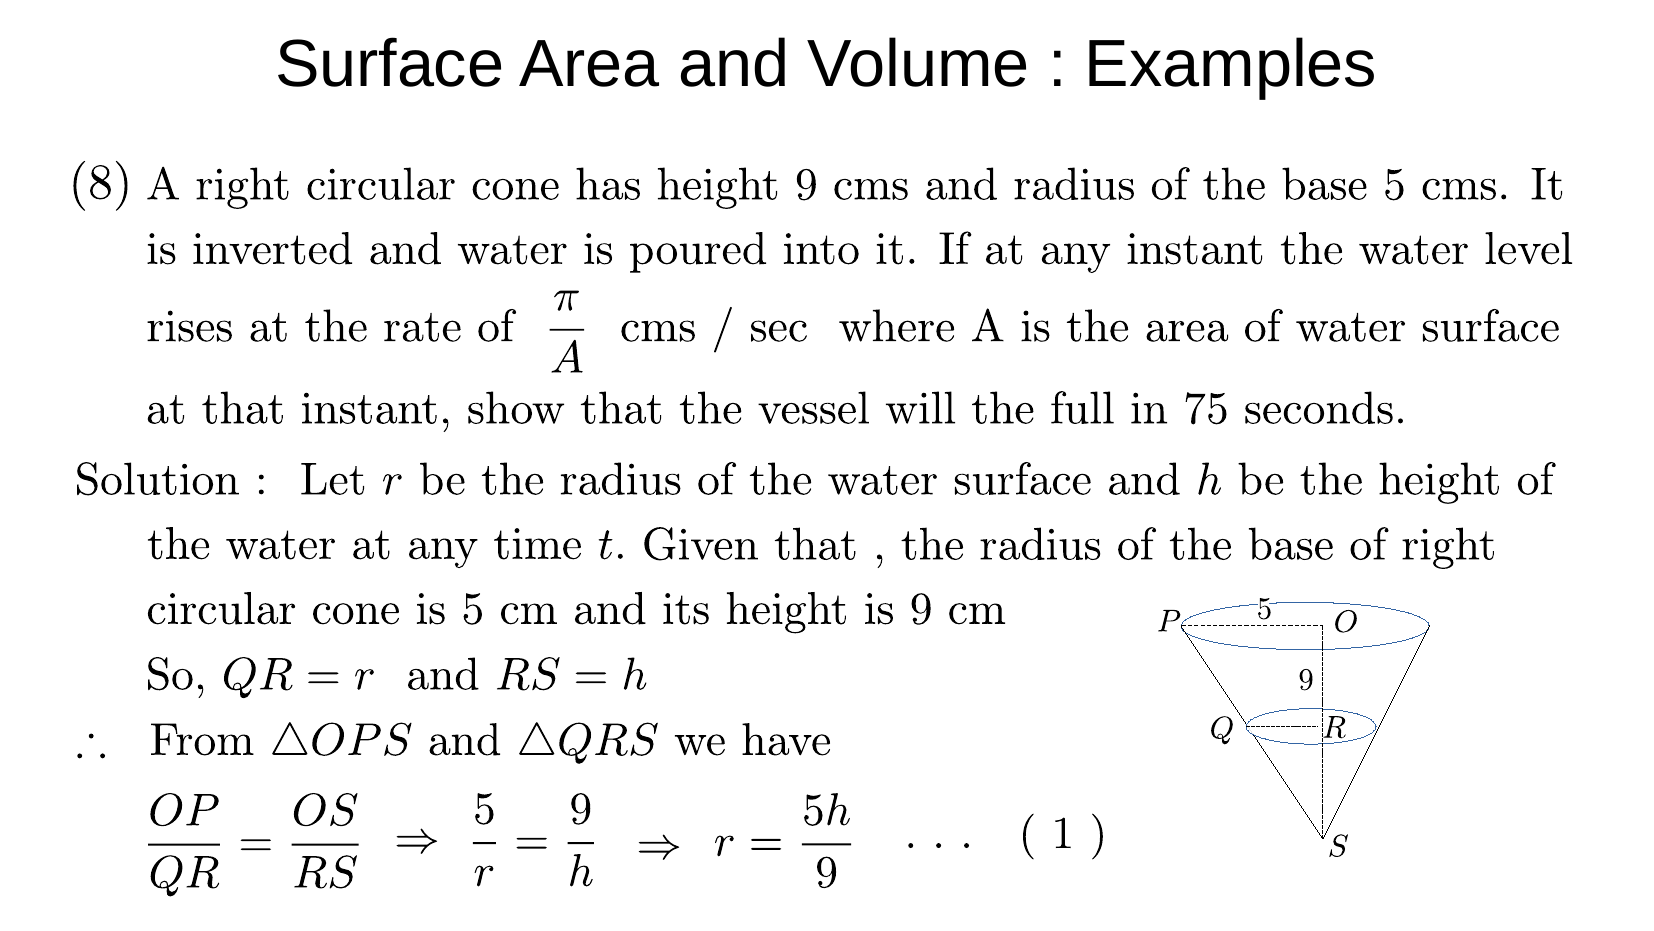

# Surface Area and Volume : Examples